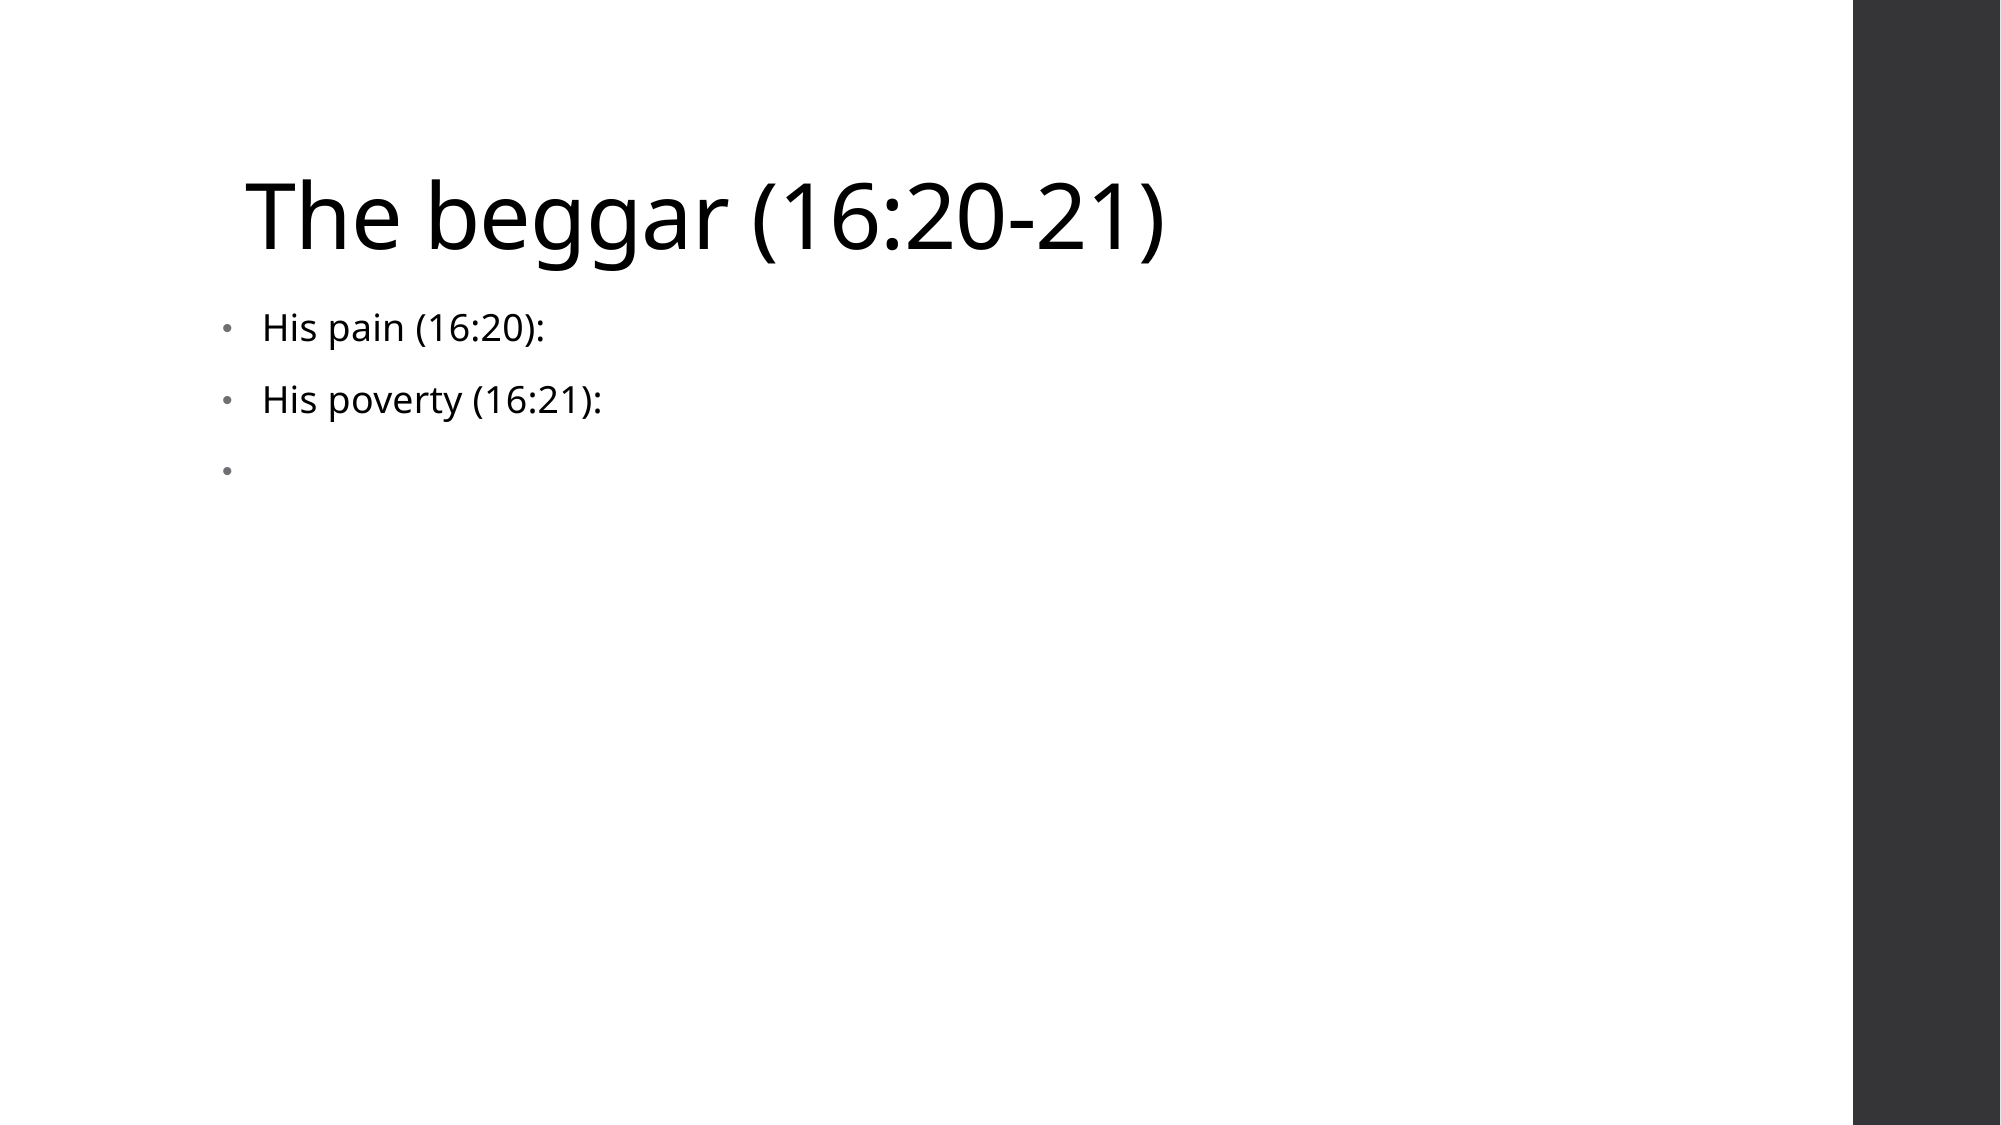

# The beggar (16:20-21)
 His pain (16:20):
 His poverty (16:21):